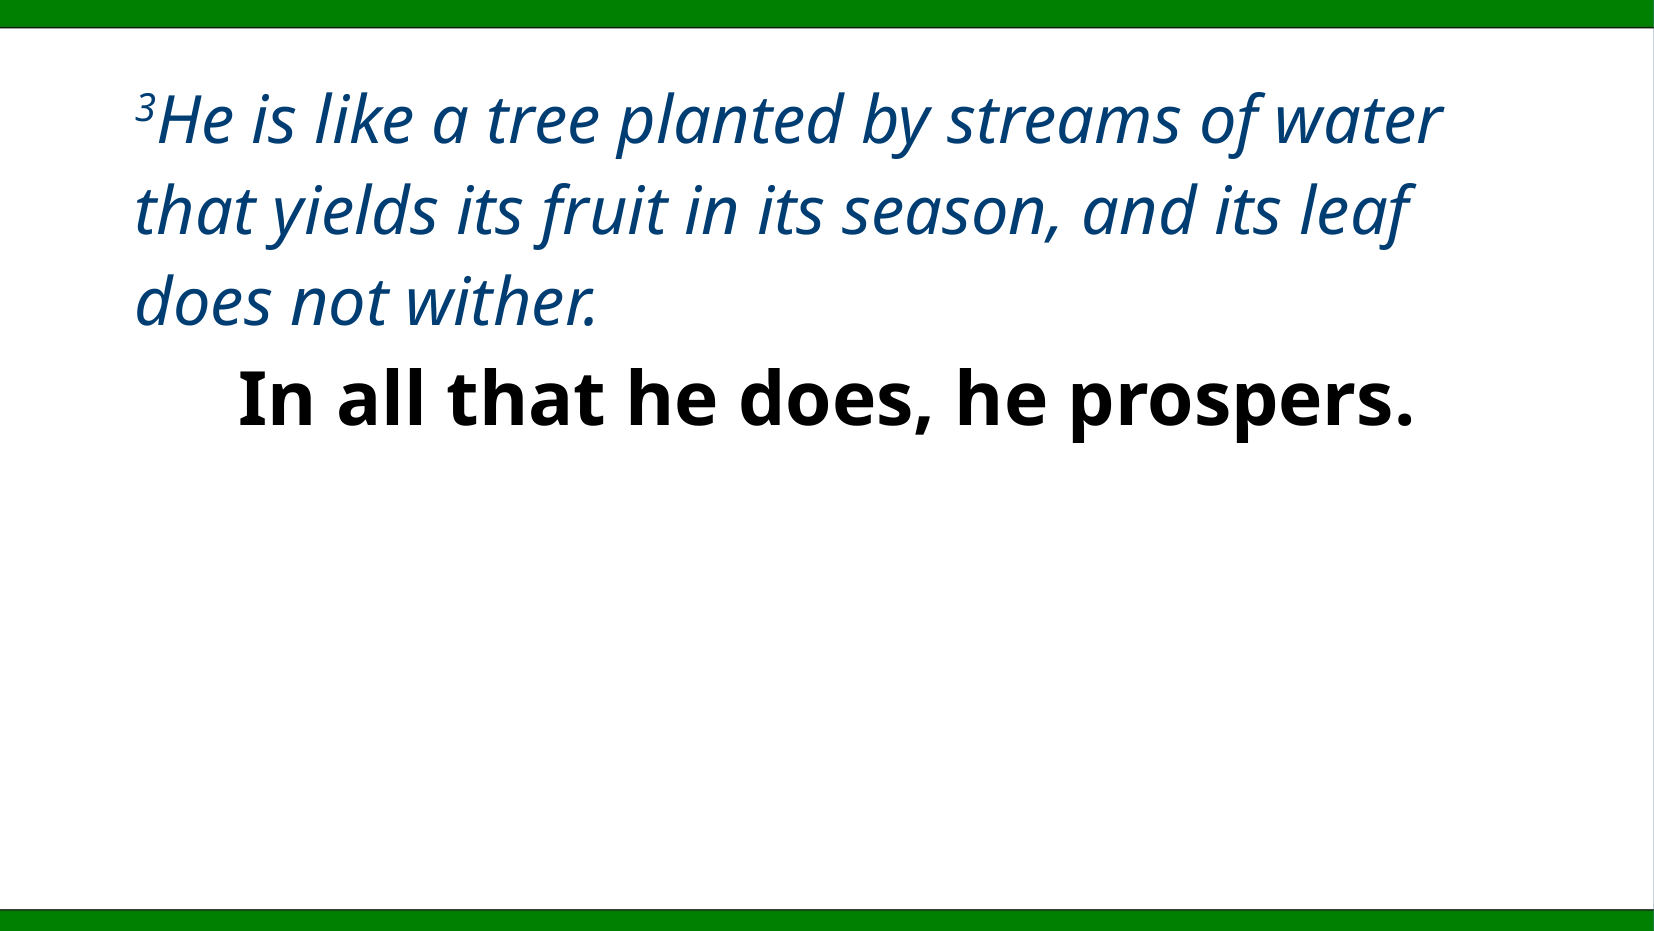

3He is like a tree planted by streams of water that yields its fruit in its season, and its leaf does not wither.
 In all that he does, he prospers.